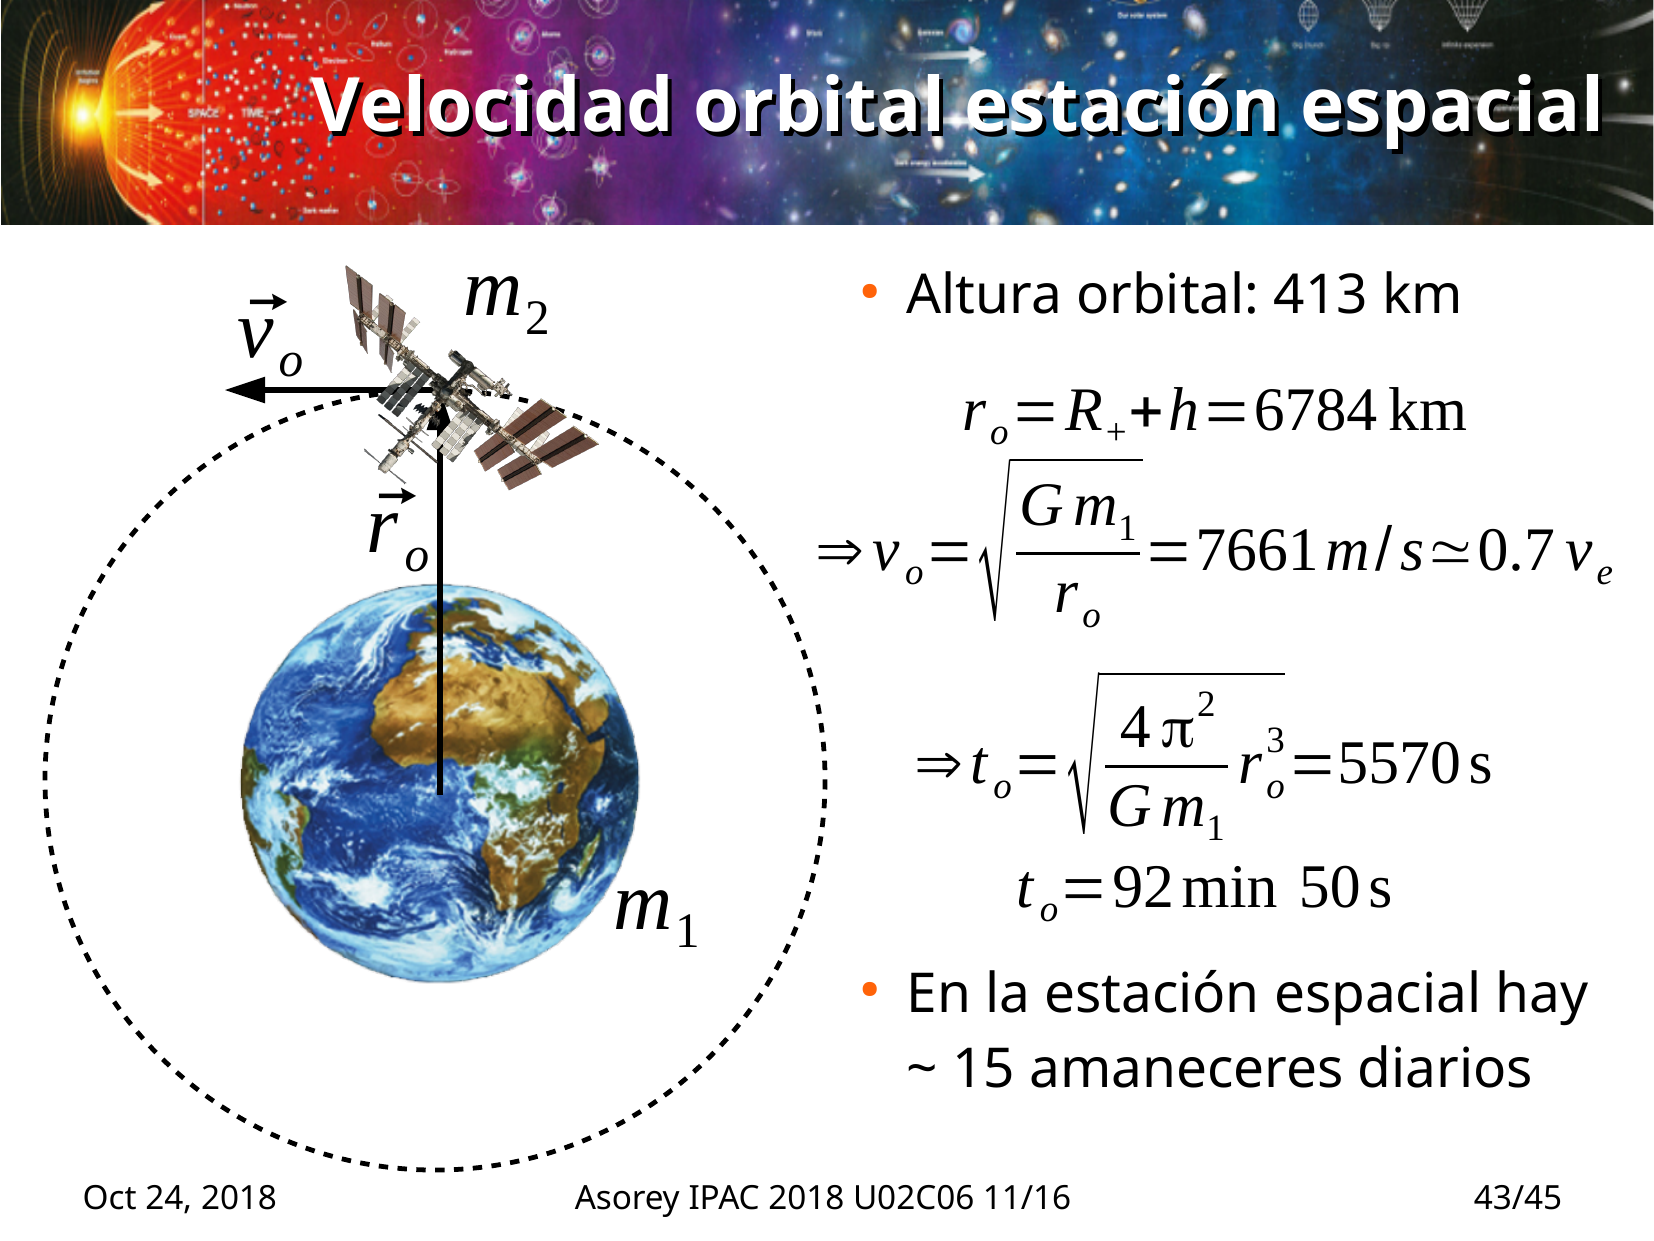

# Velocidad orbital estación espacial
Altura orbital: 413 km
En la estación espacial hay ~ 15 amaneceres diarios
Oct 24, 2018
Asorey IPAC 2018 U02C06 11/16
43